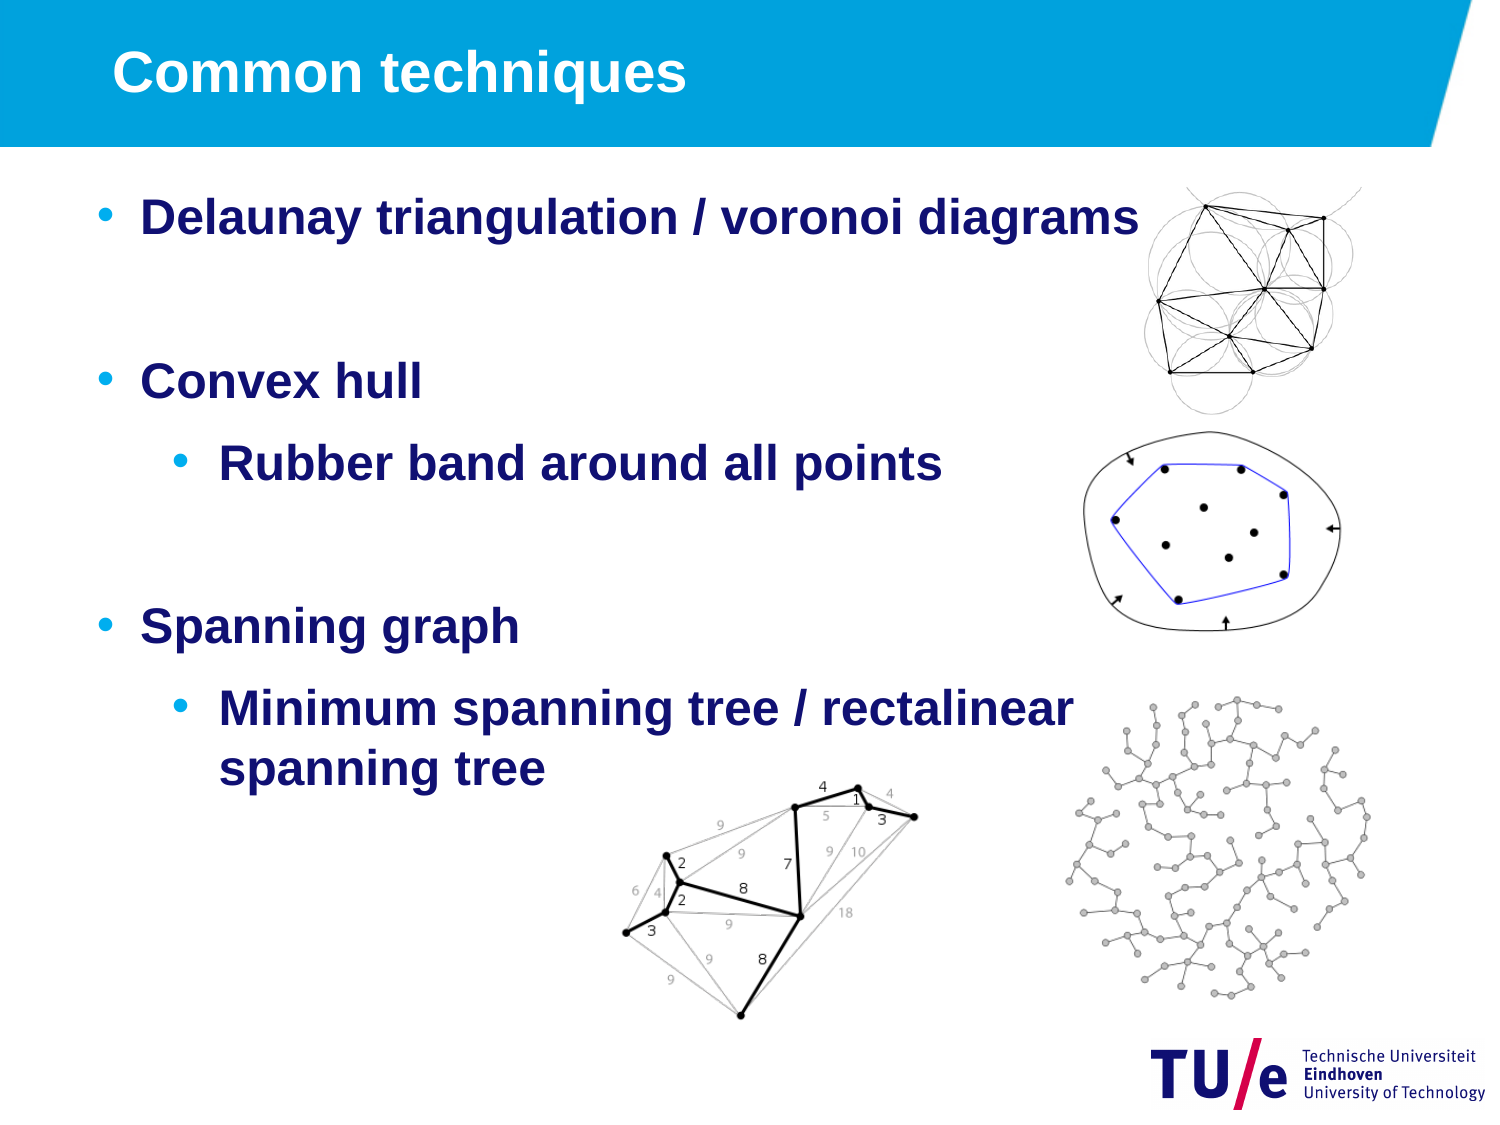

Common techniques
Delaunay triangulation / voronoi diagrams
Convex hull
Rubber band around all points
Spanning graph
Minimum spanning tree / rectalinear spanning tree